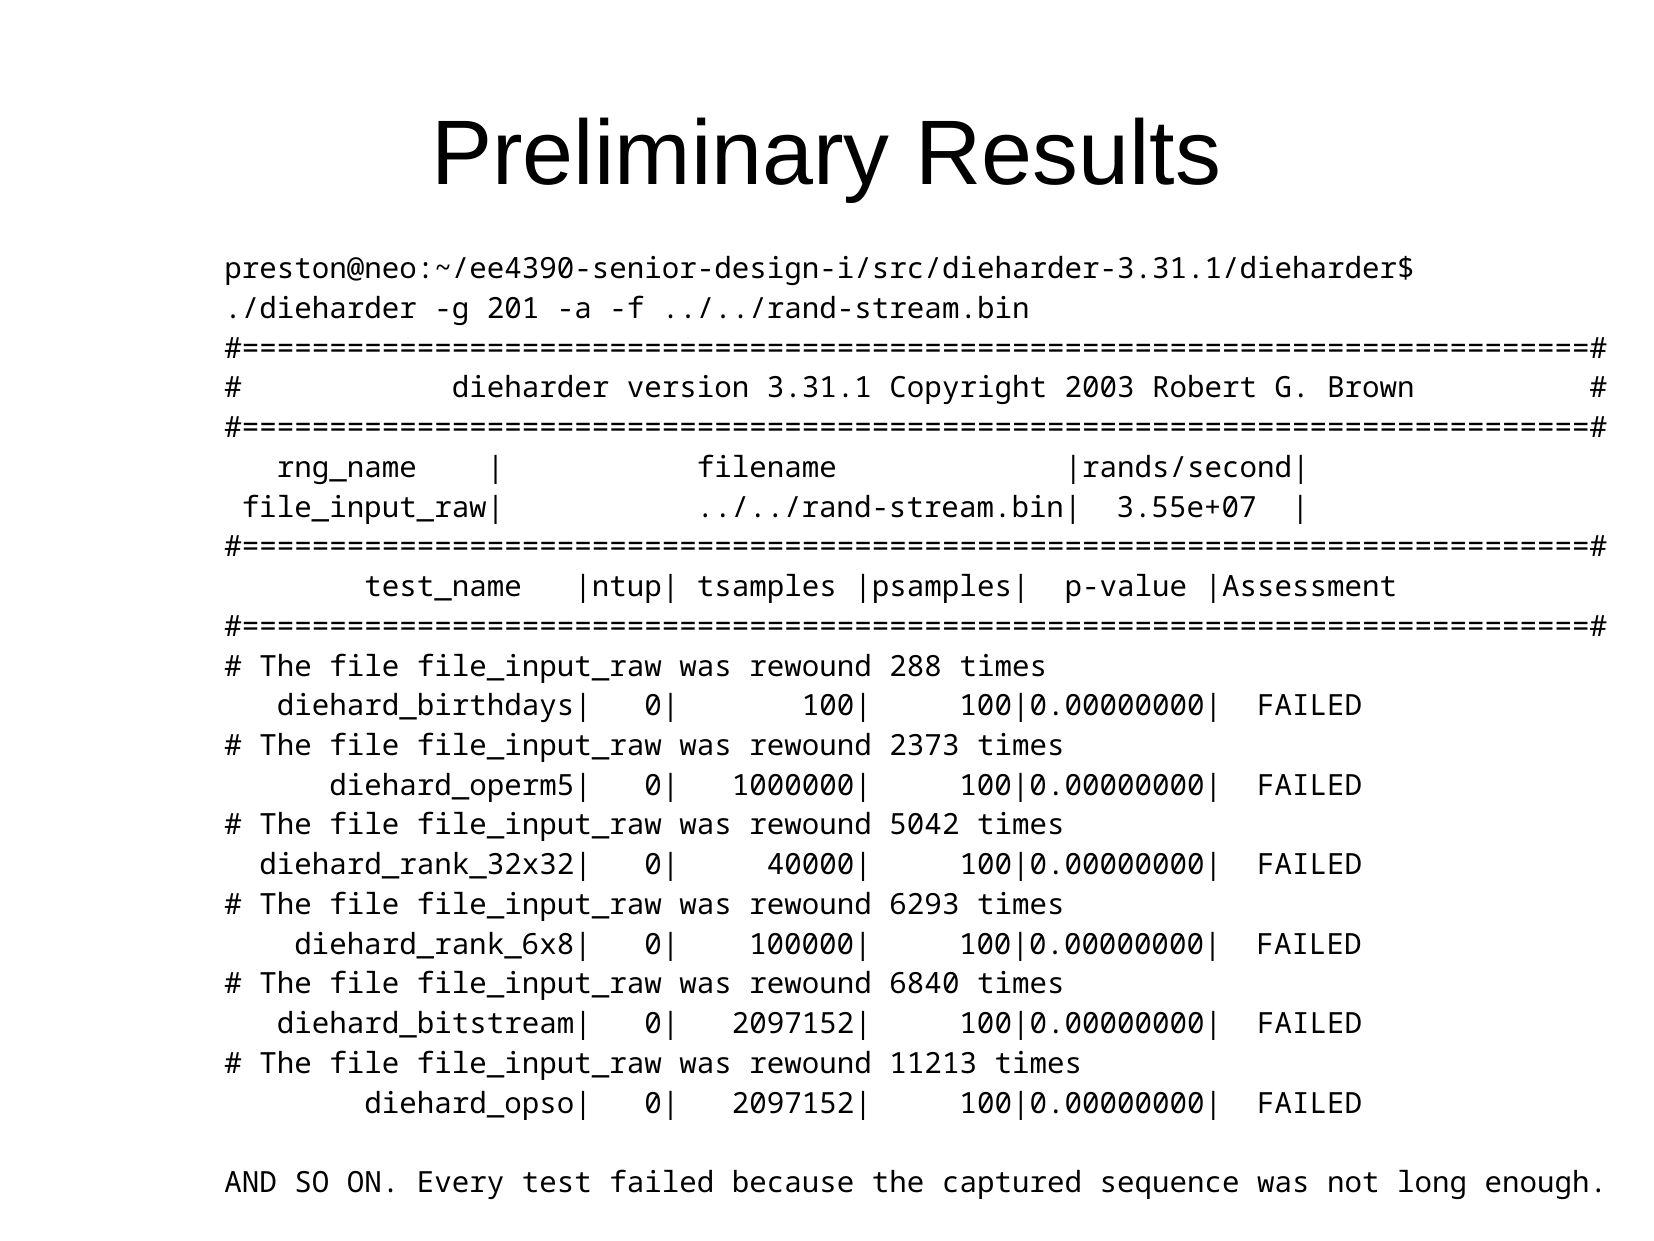

# Preliminary Results
preston@neo:~/ee4390-senior-design-i/src/dieharder-3.31.1/dieharder$
./dieharder -g 201 -a -f ../../rand-stream.bin
#=============================================================================#
# dieharder version 3.31.1 Copyright 2003 Robert G. Brown #
#=============================================================================#
 rng_name | filename |rands/second|
 file_input_raw| ../../rand-stream.bin| 3.55e+07 |
#=============================================================================#
 test_name |ntup| tsamples |psamples| p-value |Assessment
#=============================================================================#
# The file file_input_raw was rewound 288 times
 diehard_birthdays| 0| 100| 100|0.00000000| FAILED
# The file file_input_raw was rewound 2373 times
 diehard_operm5| 0| 1000000| 100|0.00000000| FAILED
# The file file_input_raw was rewound 5042 times
 diehard_rank_32x32| 0| 40000| 100|0.00000000| FAILED
# The file file_input_raw was rewound 6293 times
 diehard_rank_6x8| 0| 100000| 100|0.00000000| FAILED
# The file file_input_raw was rewound 6840 times
 diehard_bitstream| 0| 2097152| 100|0.00000000| FAILED
# The file file_input_raw was rewound 11213 times
 diehard_opso| 0| 2097152| 100|0.00000000| FAILED
AND SO ON. Every test failed because the captured sequence was not long enough.